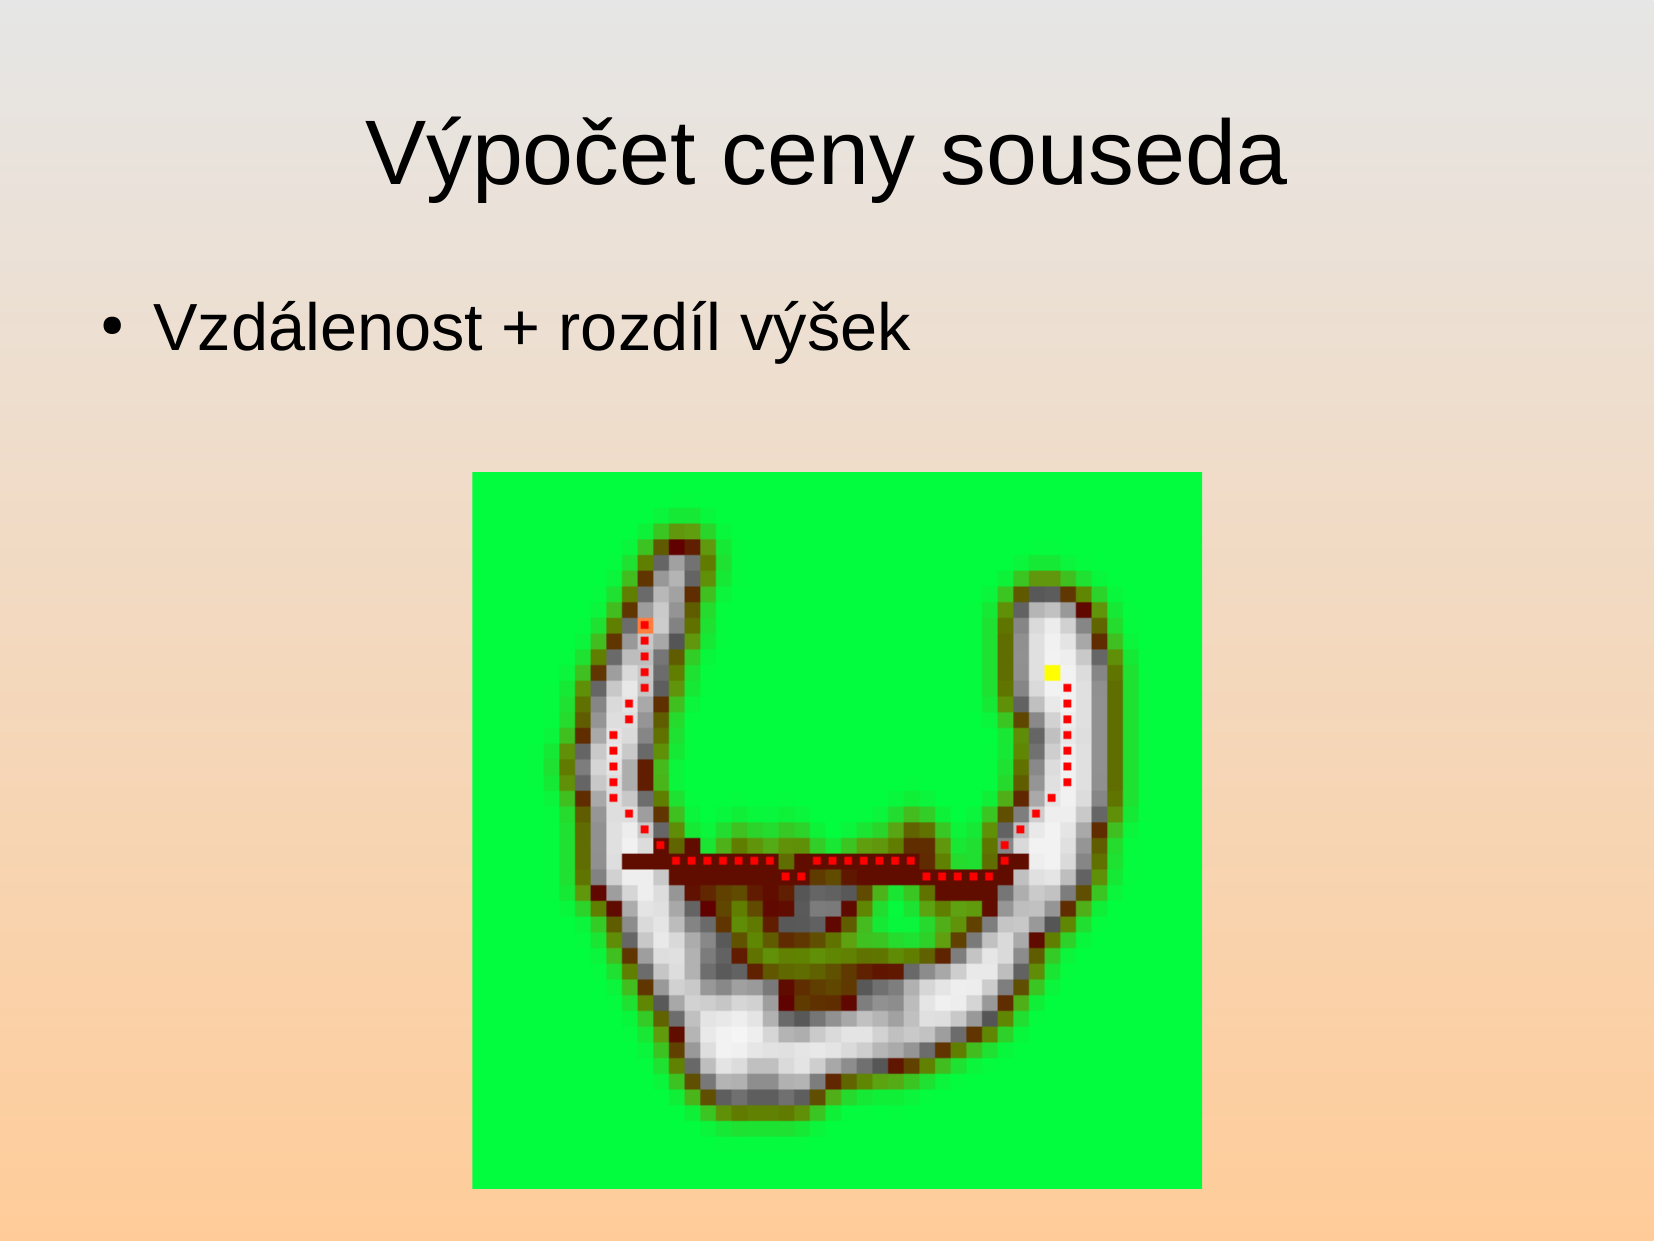

# Výpočet ceny souseda
Vzdálenost + rozdíl výšek